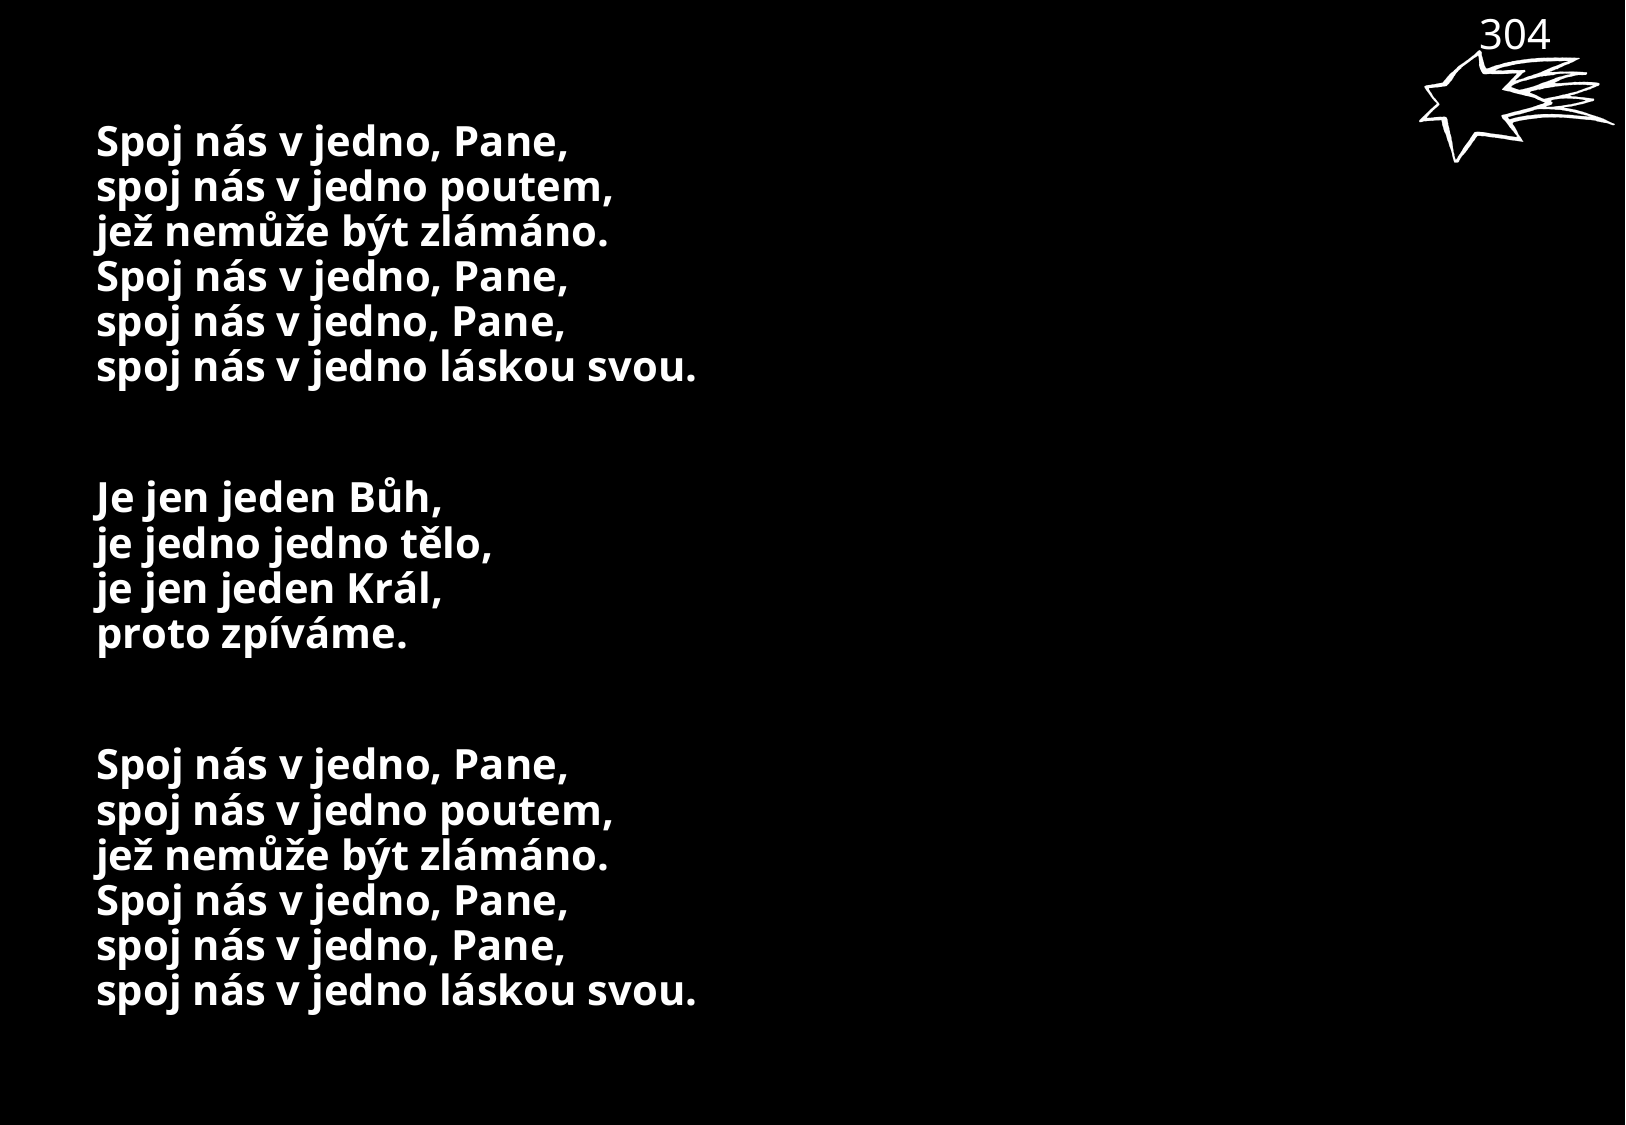

304
# Spoj nás v jedno, Pane, spoj nás v jedno poutem, jež nemůže být zlámáno. Spoj nás v jedno, Pane, spoj nás v jedno, Pane, spoj nás v jedno láskou svou.
Je jen jeden Bůh,
je jedno jedno tělo,
je jen jeden Král,
proto zpíváme.
Spoj nás v jedno, Pane,
spoj nás v jedno poutem,
jež nemůže být zlámáno.
Spoj nás v jedno, Pane,
spoj nás v jedno, Pane,
spoj nás v jedno láskou svou.